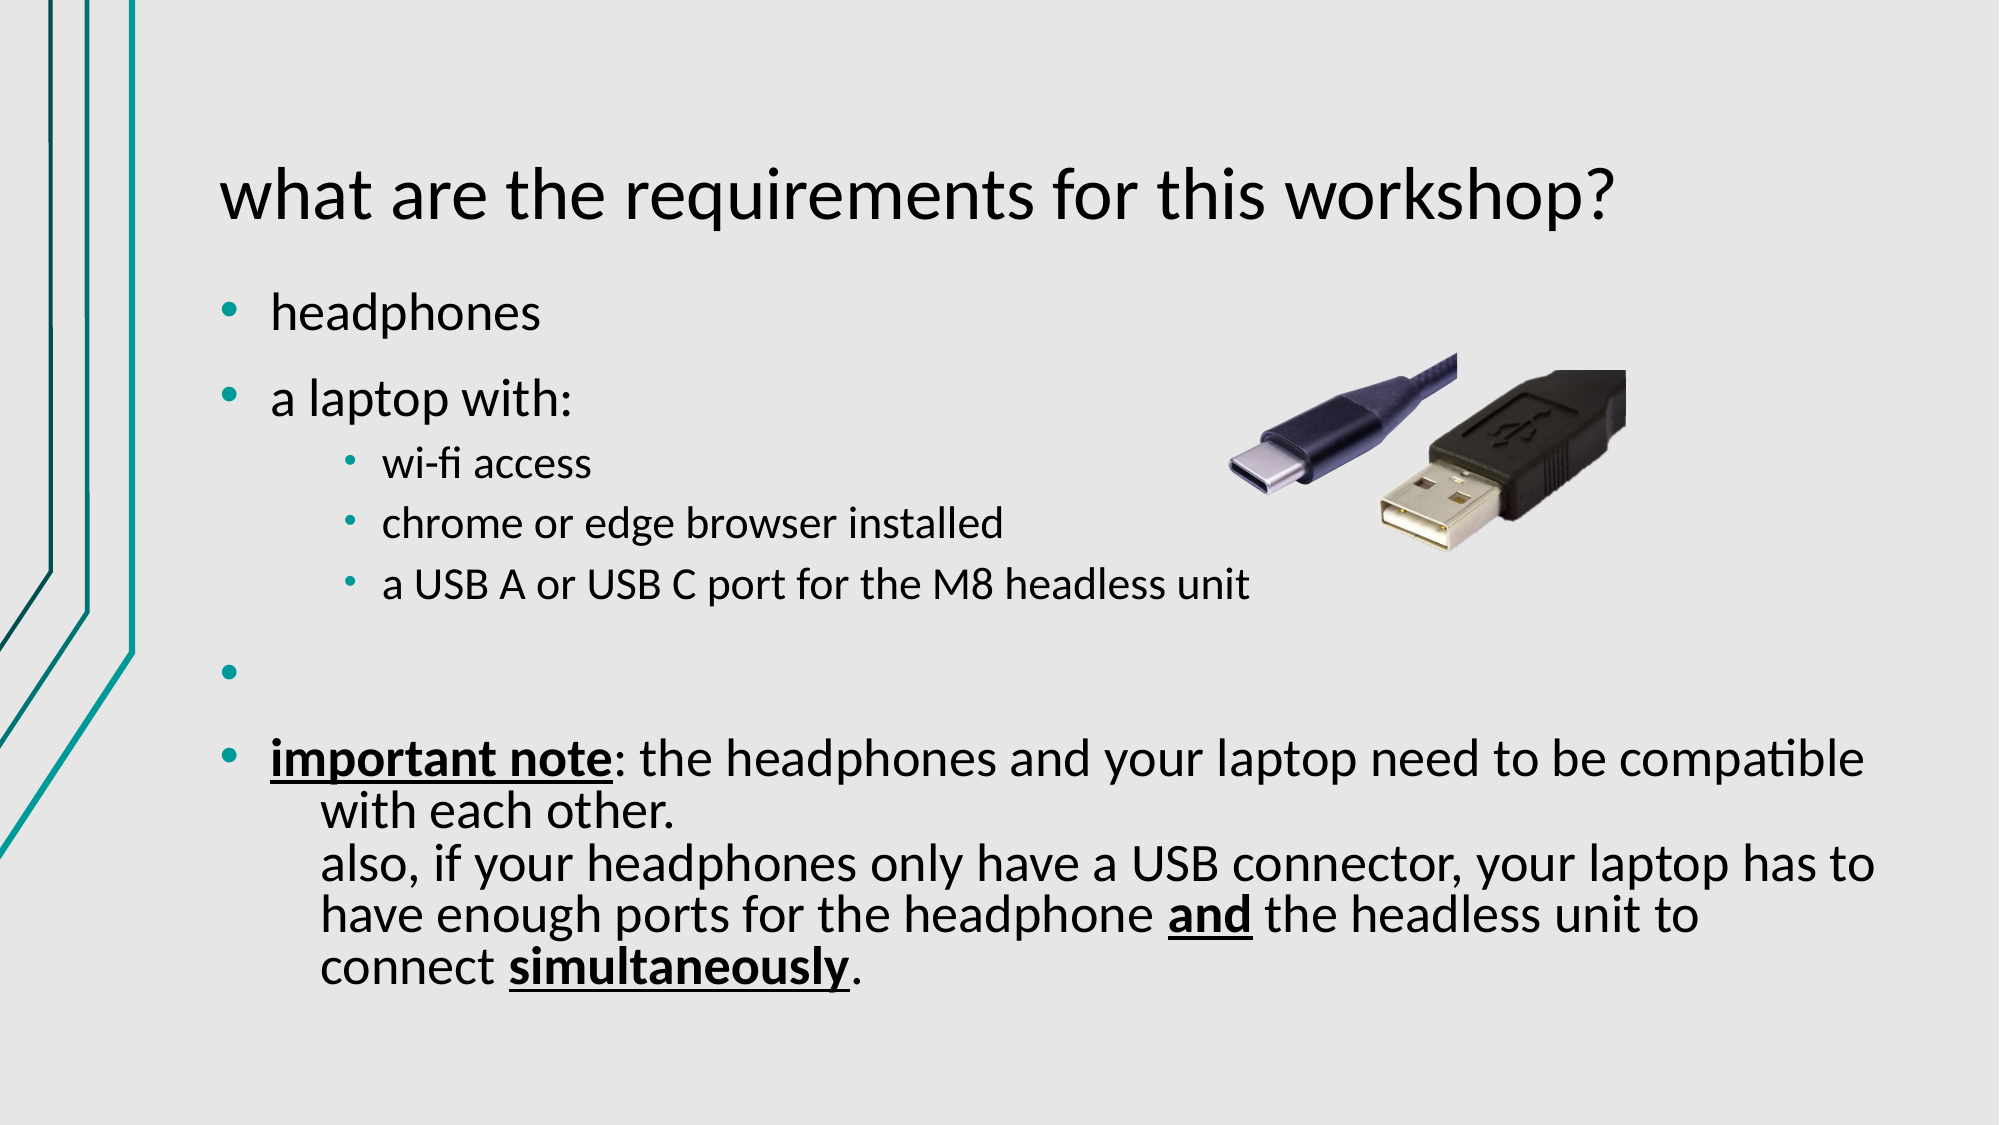

# what are the requirements for this workshop?
headphones
a laptop with:
wi-fi access
chrome or edge browser installed
a USB A or USB C port for the M8 headless unit
important note: the headphones and your laptop need to be compatible with each other.
also, if your headphones only have a USB connector, your laptop has to have enough ports for the headphone and the headless unit to connect simultaneously.